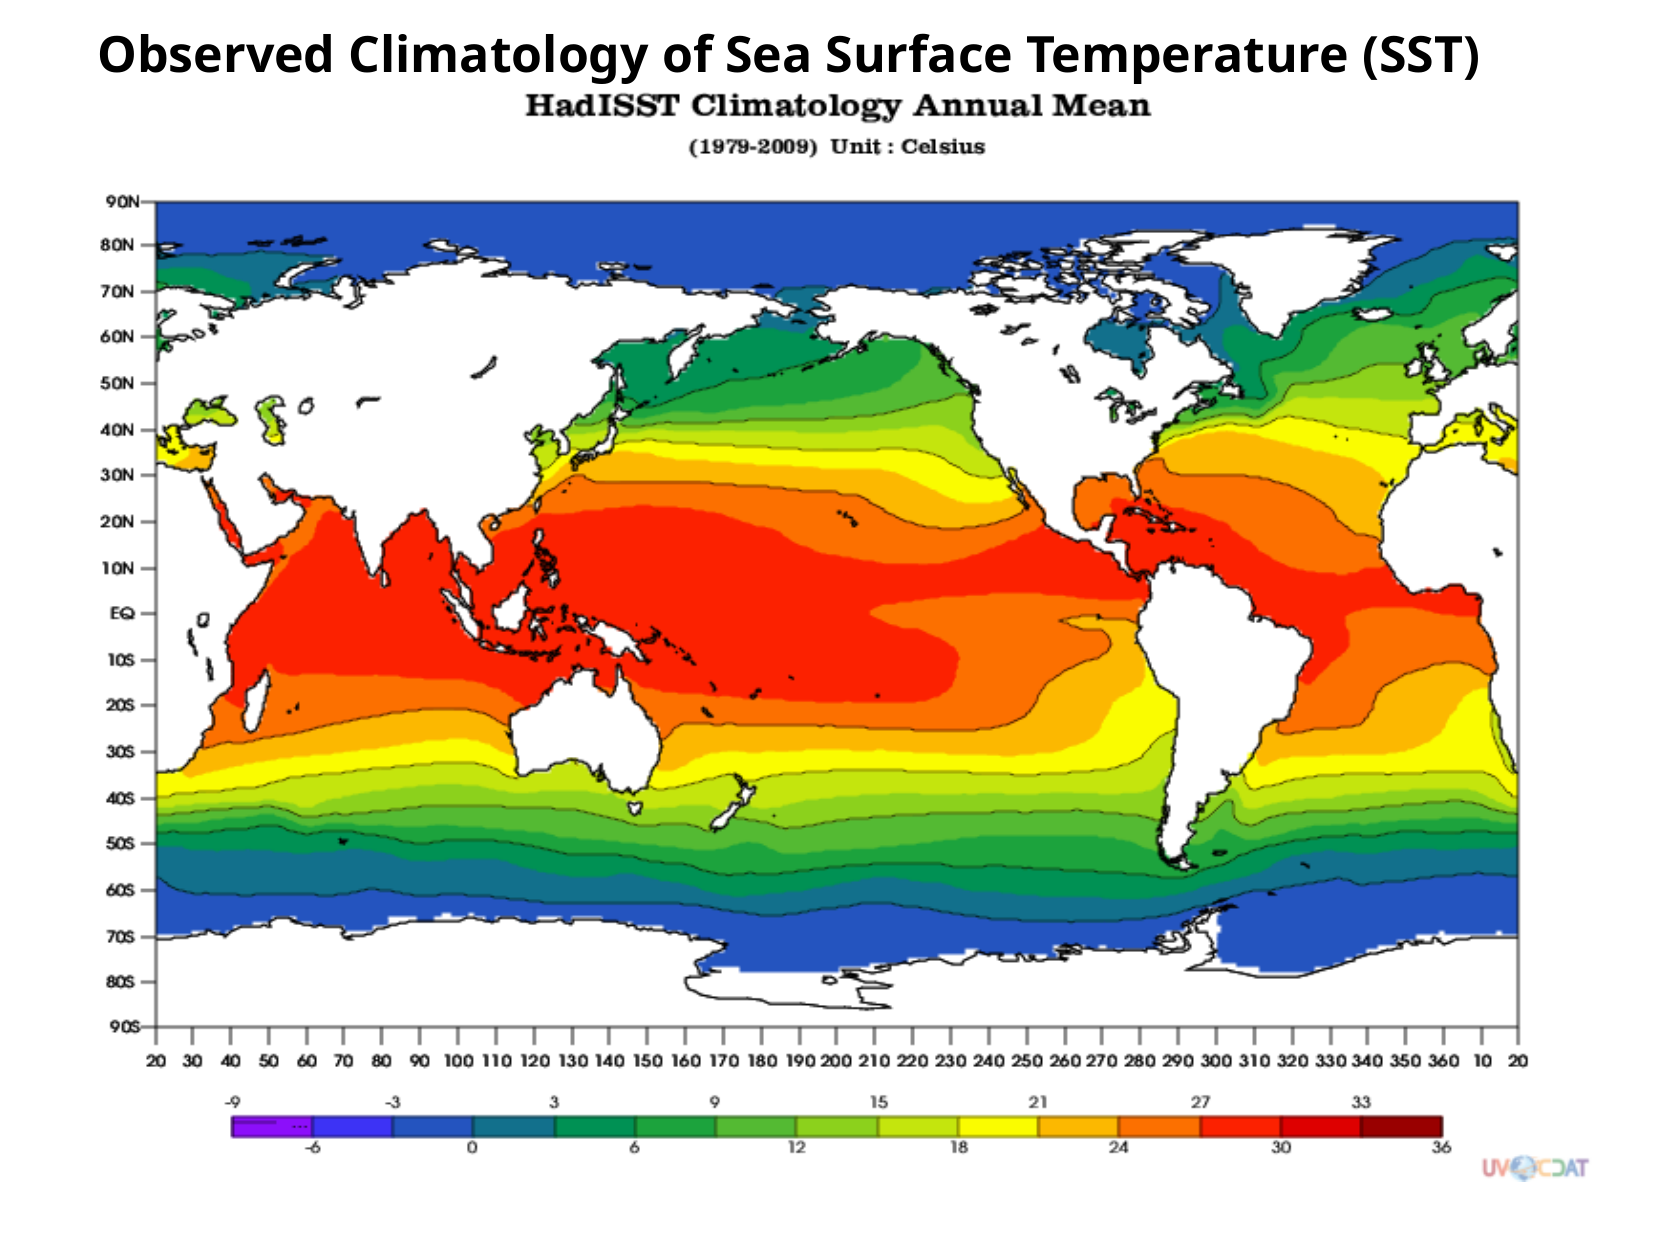

Observed Climatology of Sea Surface Temperature (SST)
#